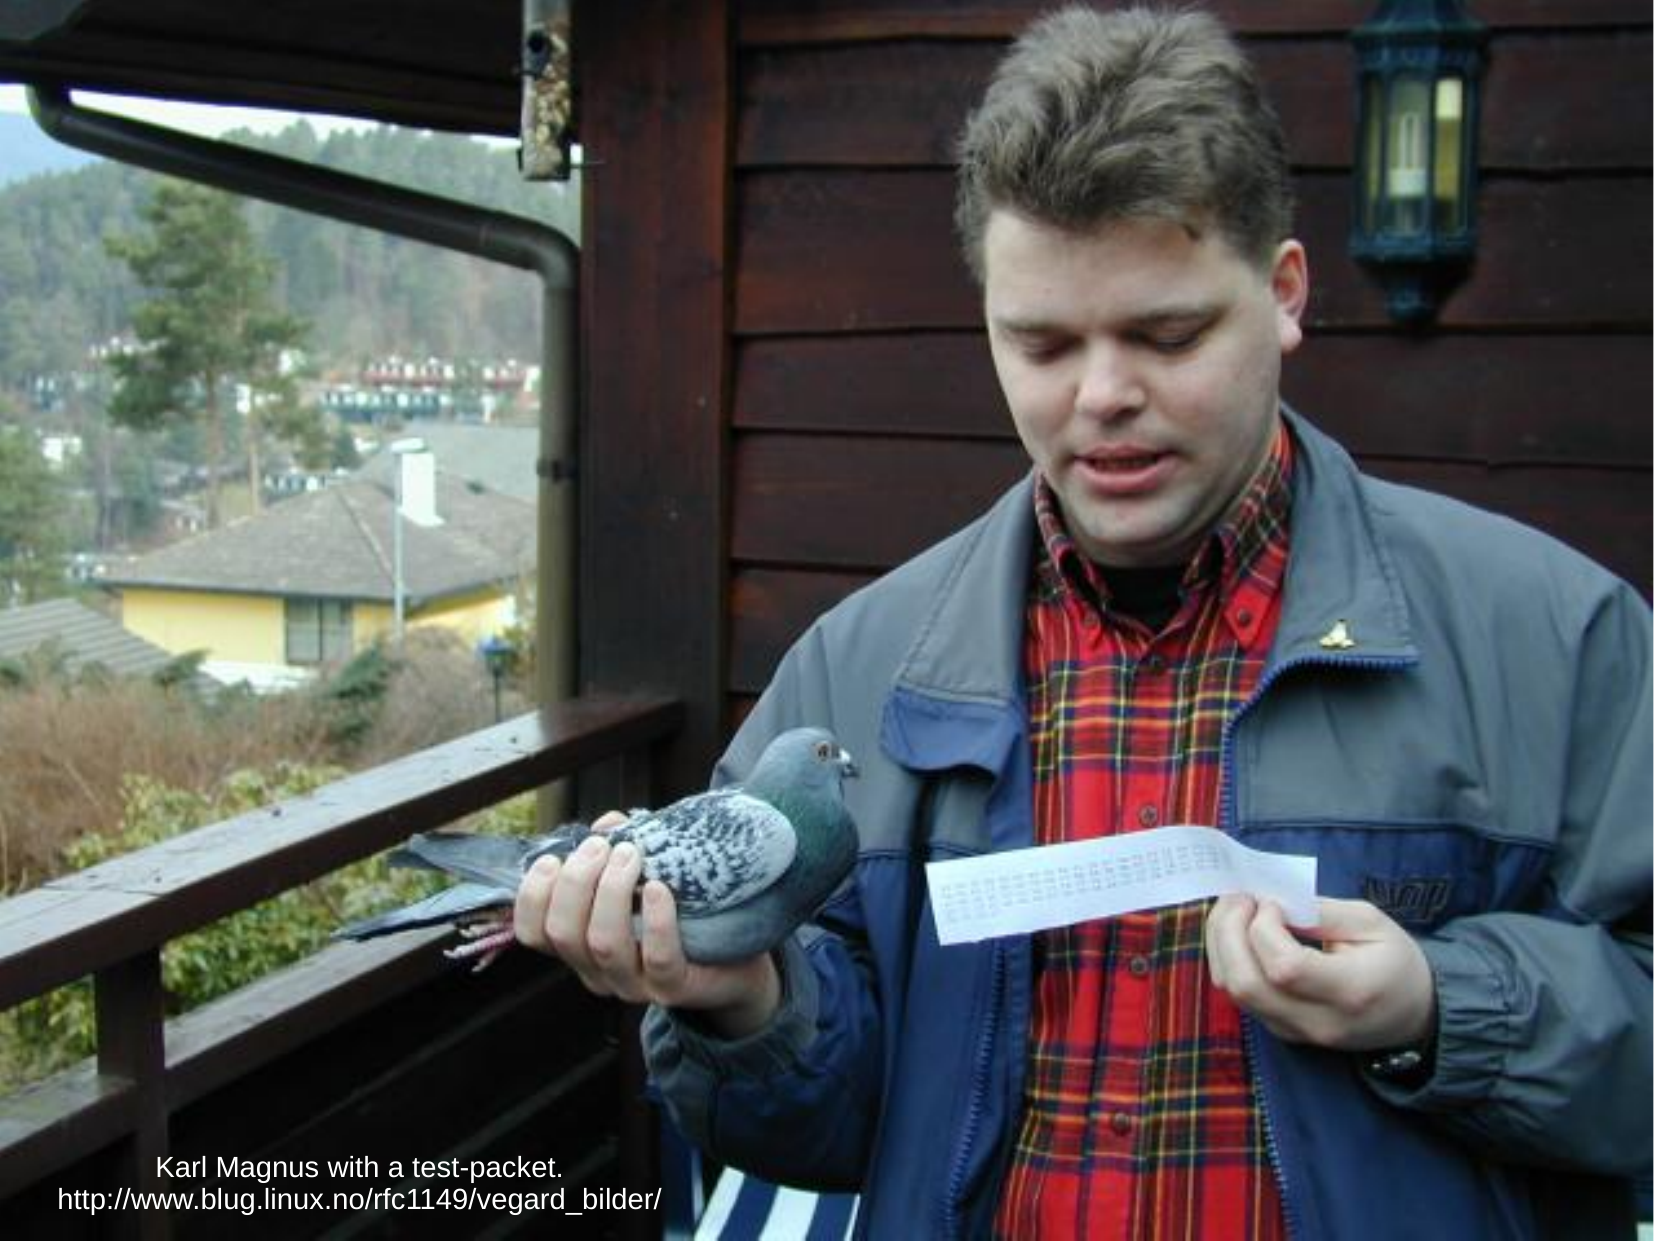

# Karl Magnus with a test-packet. http://www.blug.linux.no/rfc1149/vegard_bilder/
.